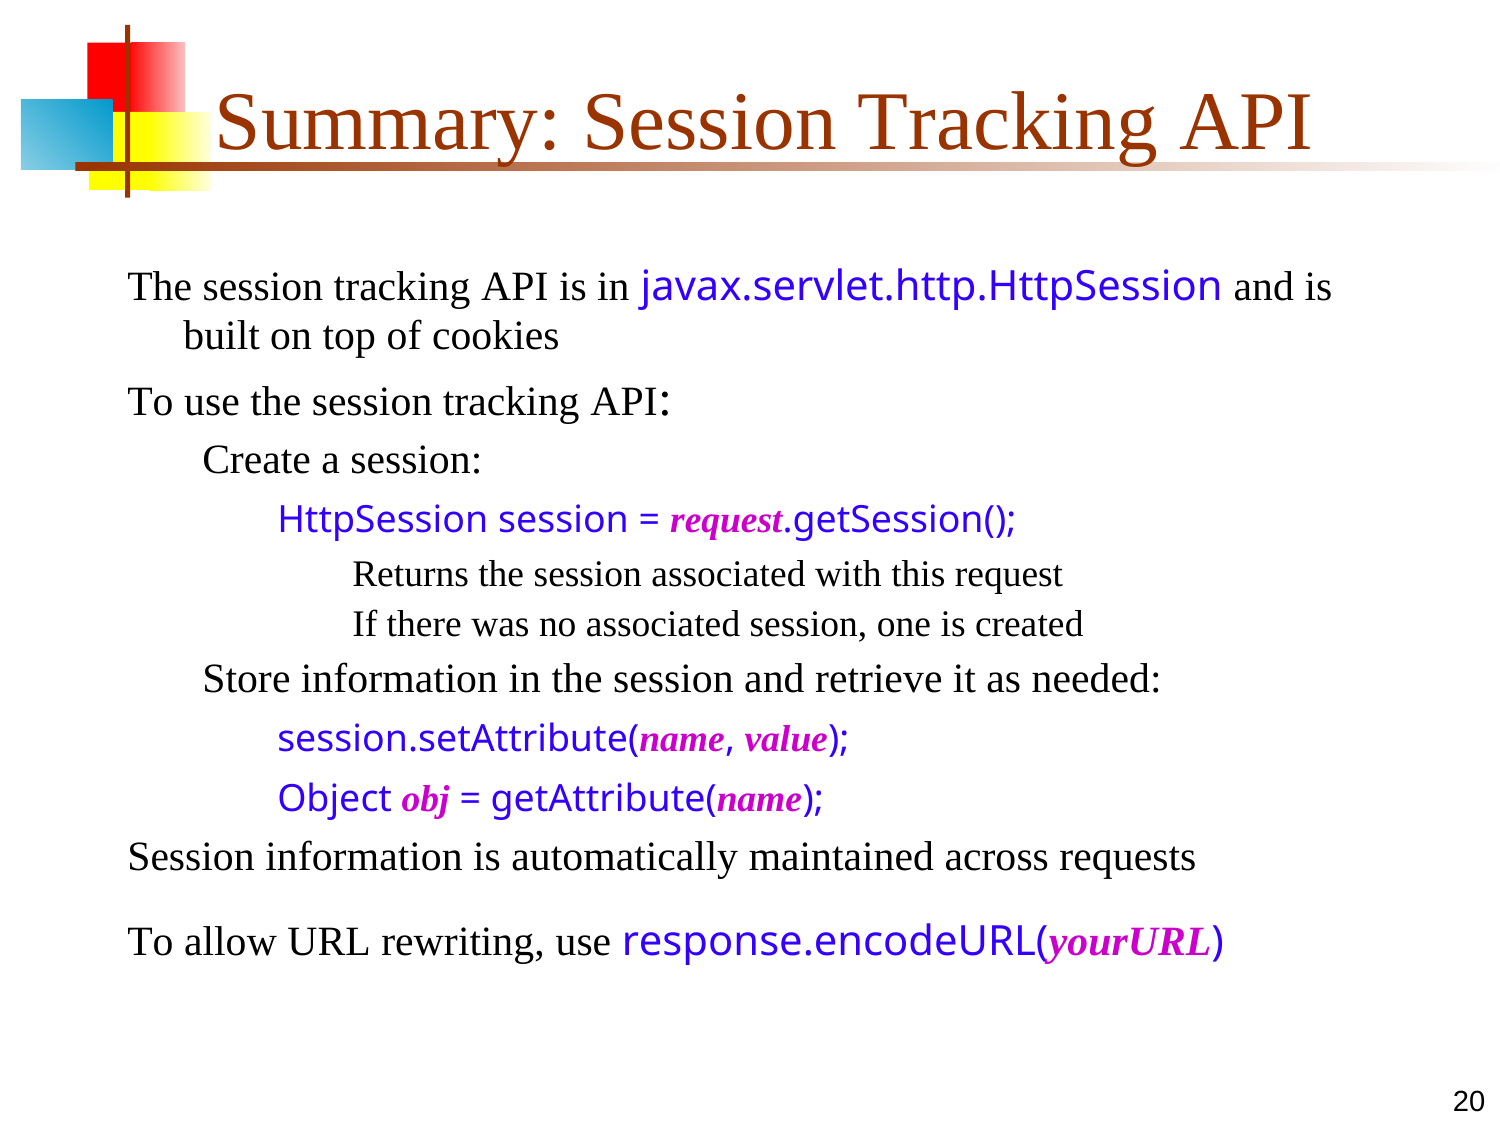

# Summary: Session Tracking API
The session tracking API is in javax.servlet.http.HttpSession and is built on top of cookies
To use the session tracking API:
Create a session:
HttpSession session = request.getSession();
Returns the session associated with this request
If there was no associated session, one is created
Store information in the session and retrieve it as needed:
session.setAttribute(name, value);
Object obj = getAttribute(name);
Session information is automatically maintained across requests
To allow URL rewriting, use response.encodeURL(yourURL)
20